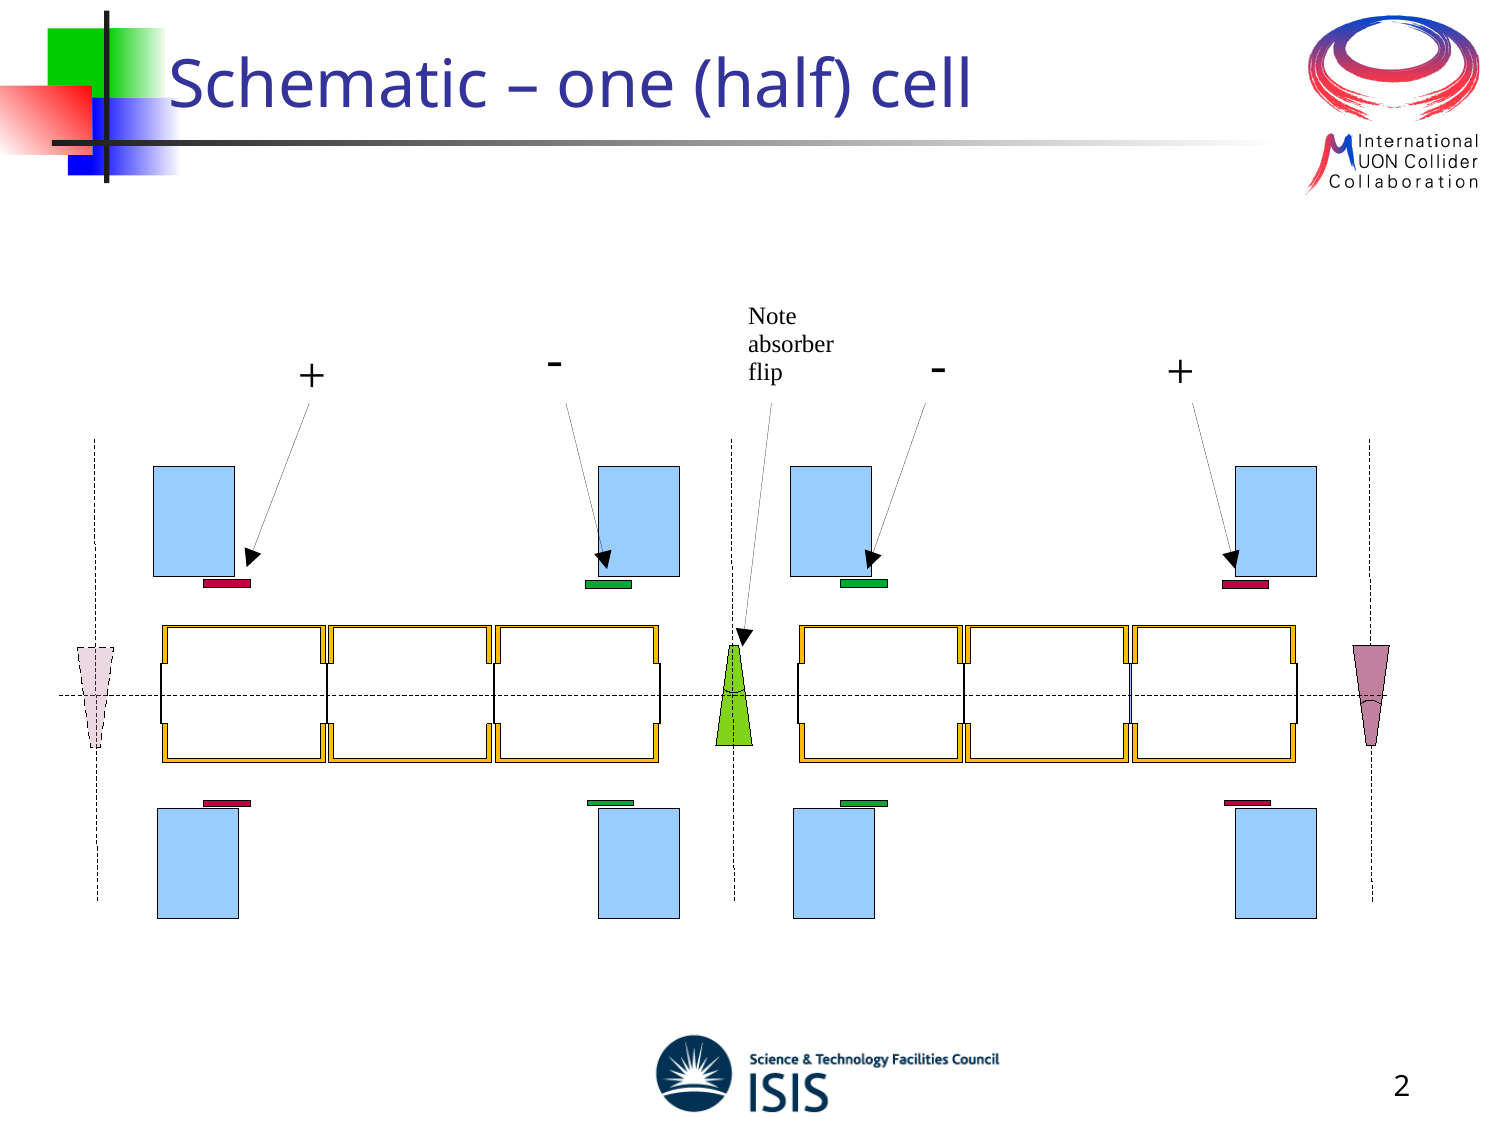

# Schematic – one (half) cell
Note
absorber
flip
-
-
+
+
2